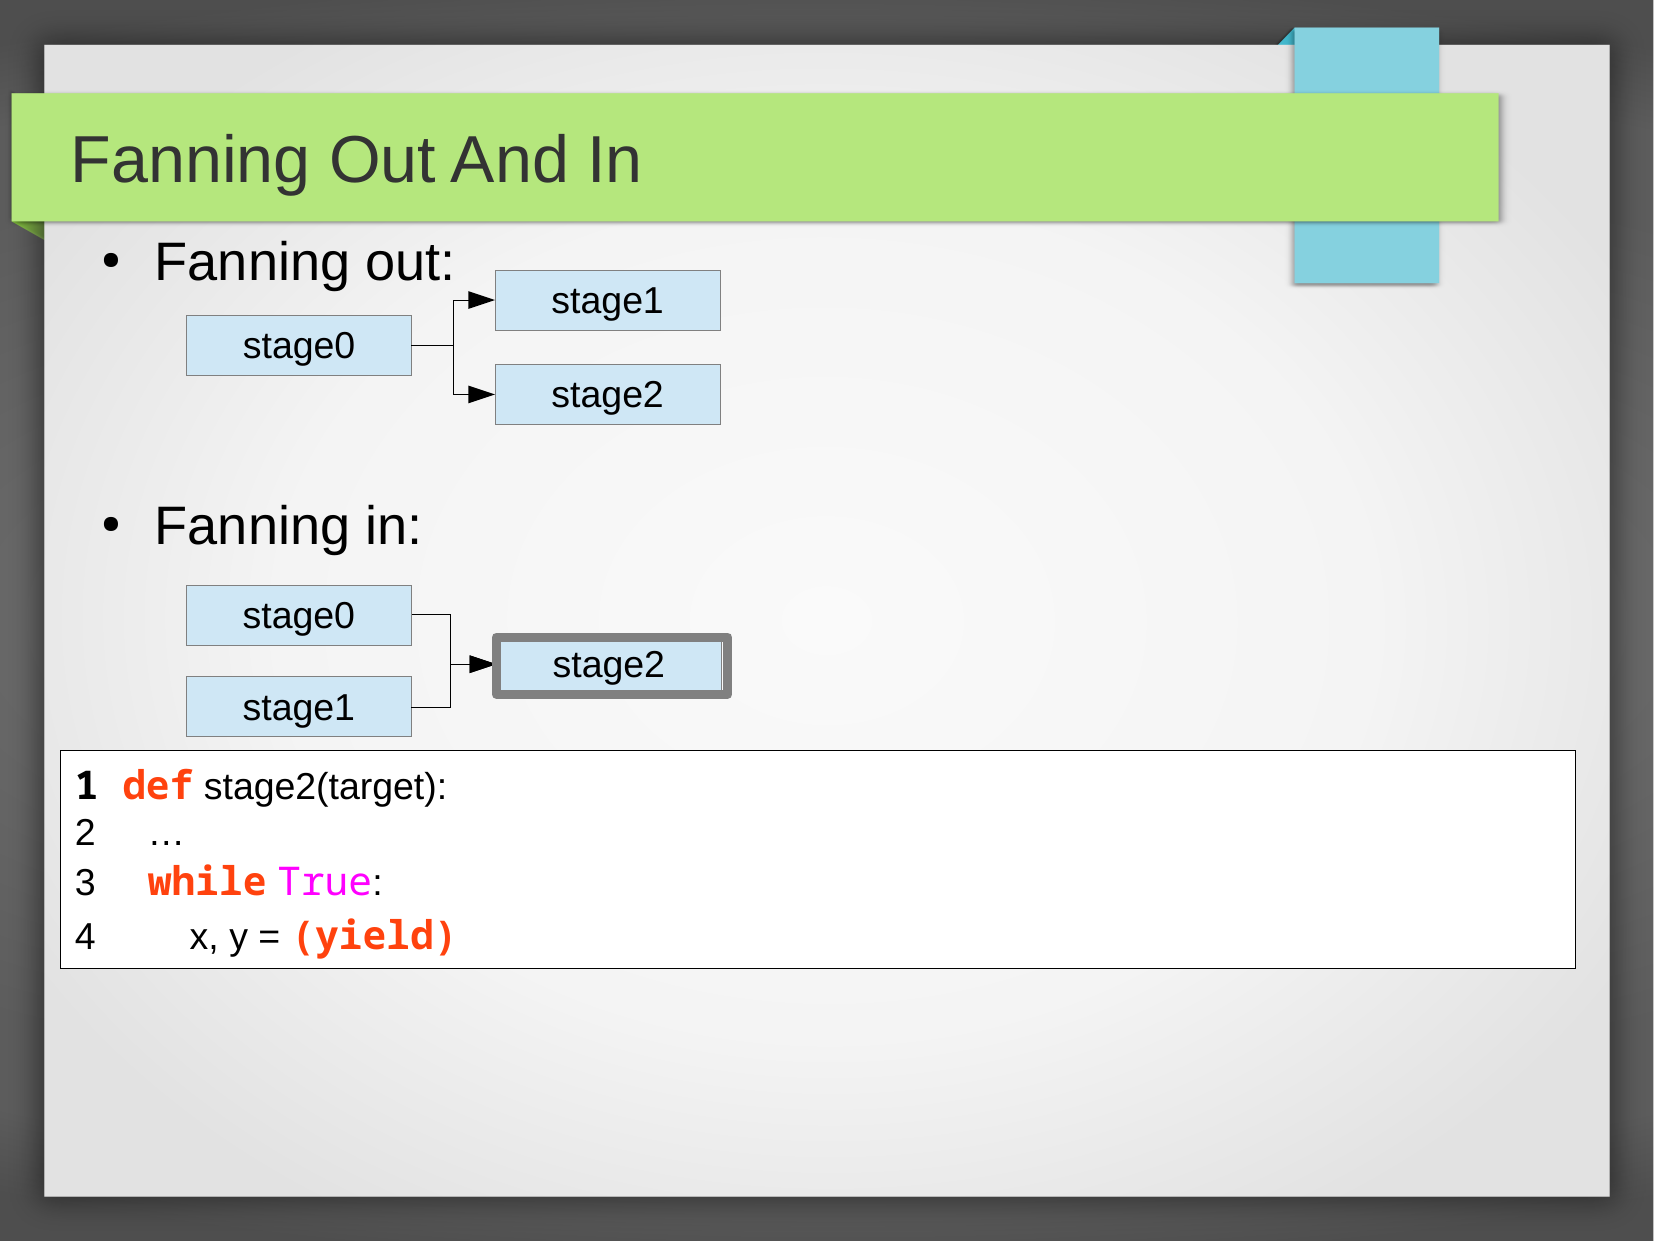

# Fanning Out And In
Fanning out:
Fanning in:
stage1
stage0
stage2
stage0
stage2
stage1
1 def stage2(target):
2 …
3 while True:
4 x, y = (yield)